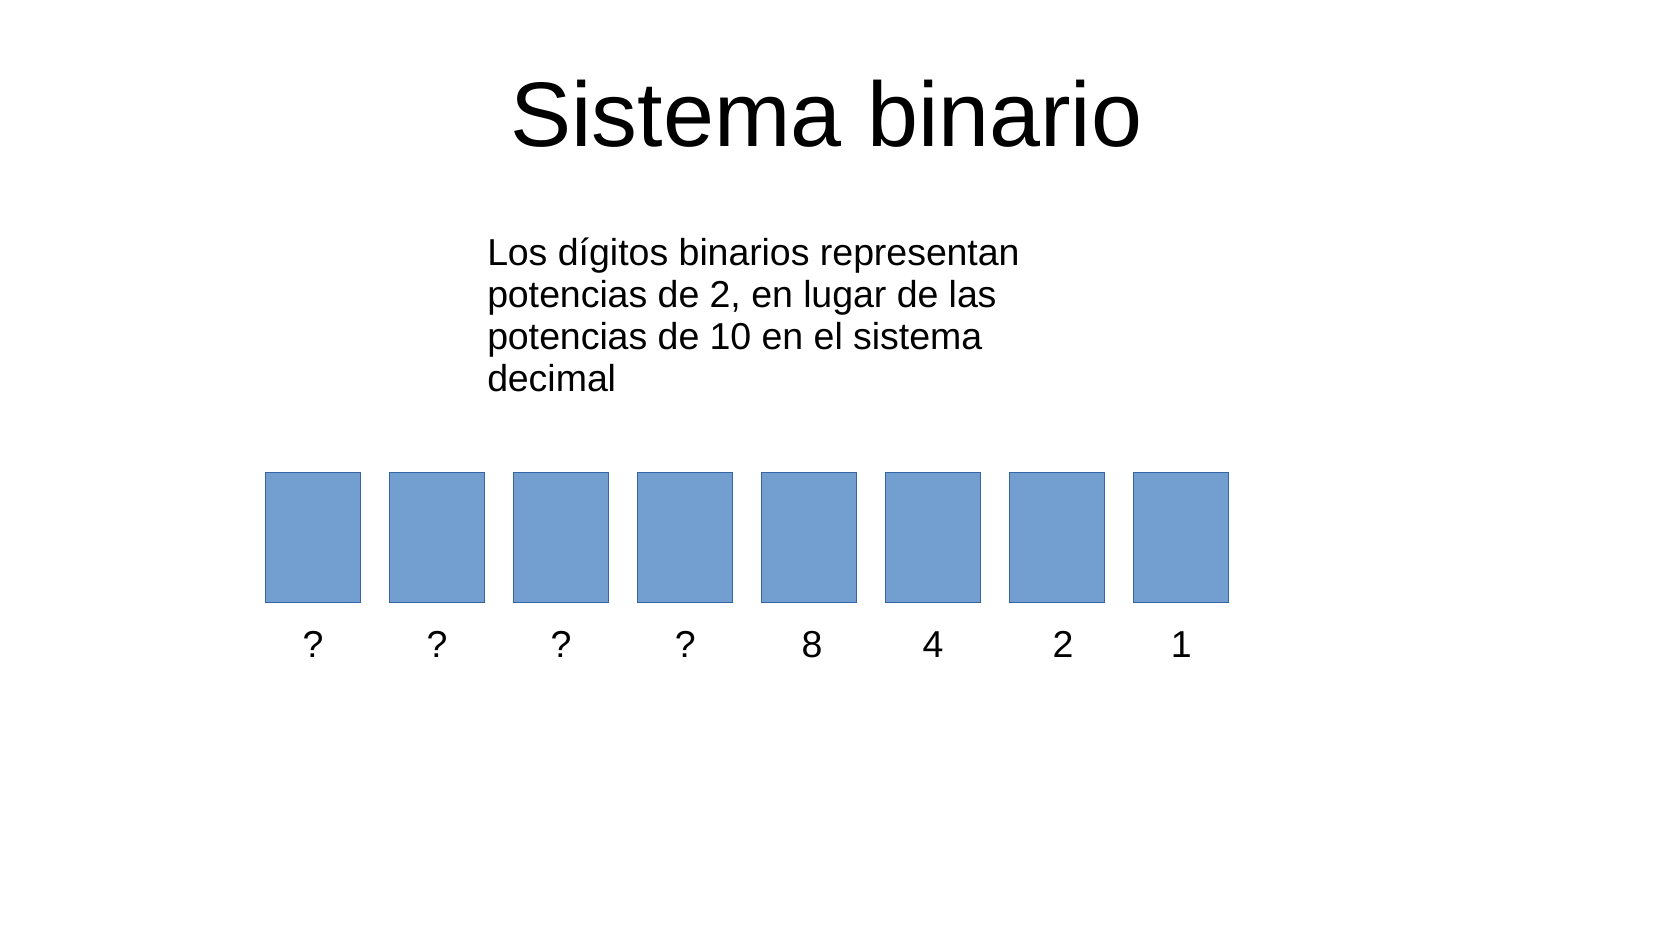

# Sistema binario
Los dígitos binarios representan potencias de 2, en lugar de las potencias de 10 en el sistema decimal
?
?
?
?
8
4
2
1